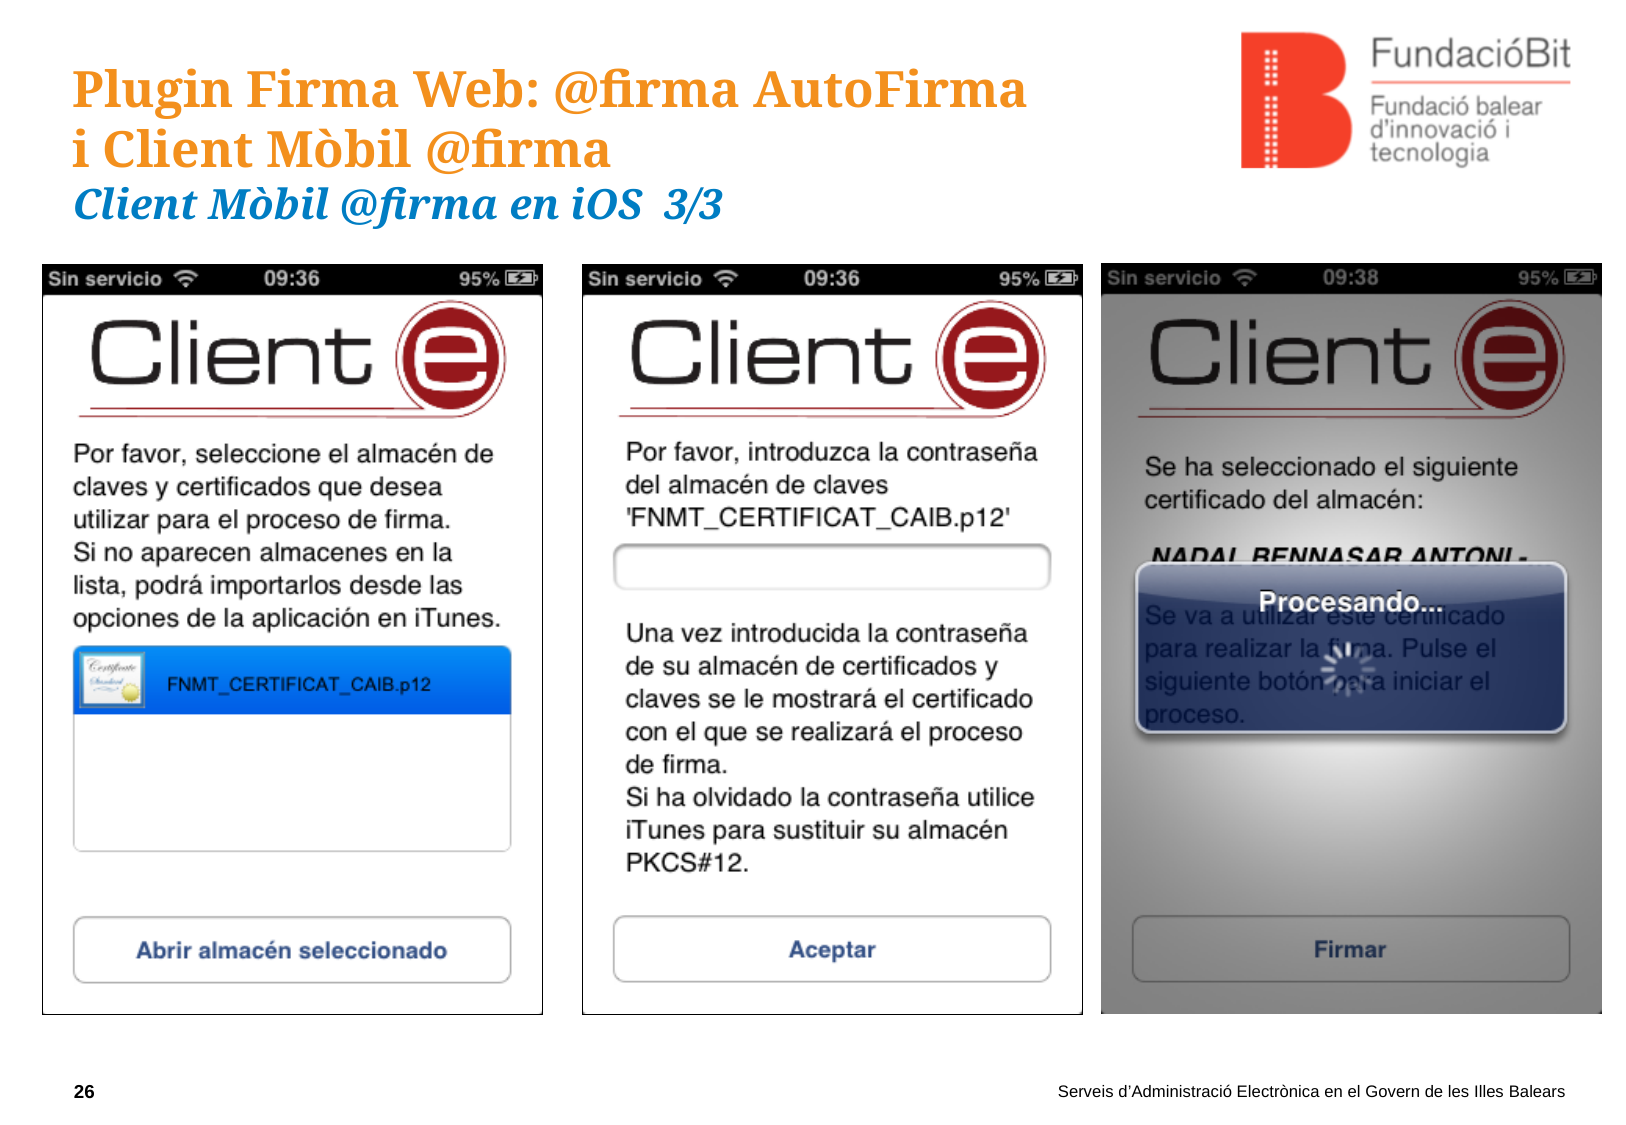

Plugin Firma Web: @firma AutoFirma
i Client Mòbil @firma
Client Mòbil @firma en iOS 3/3